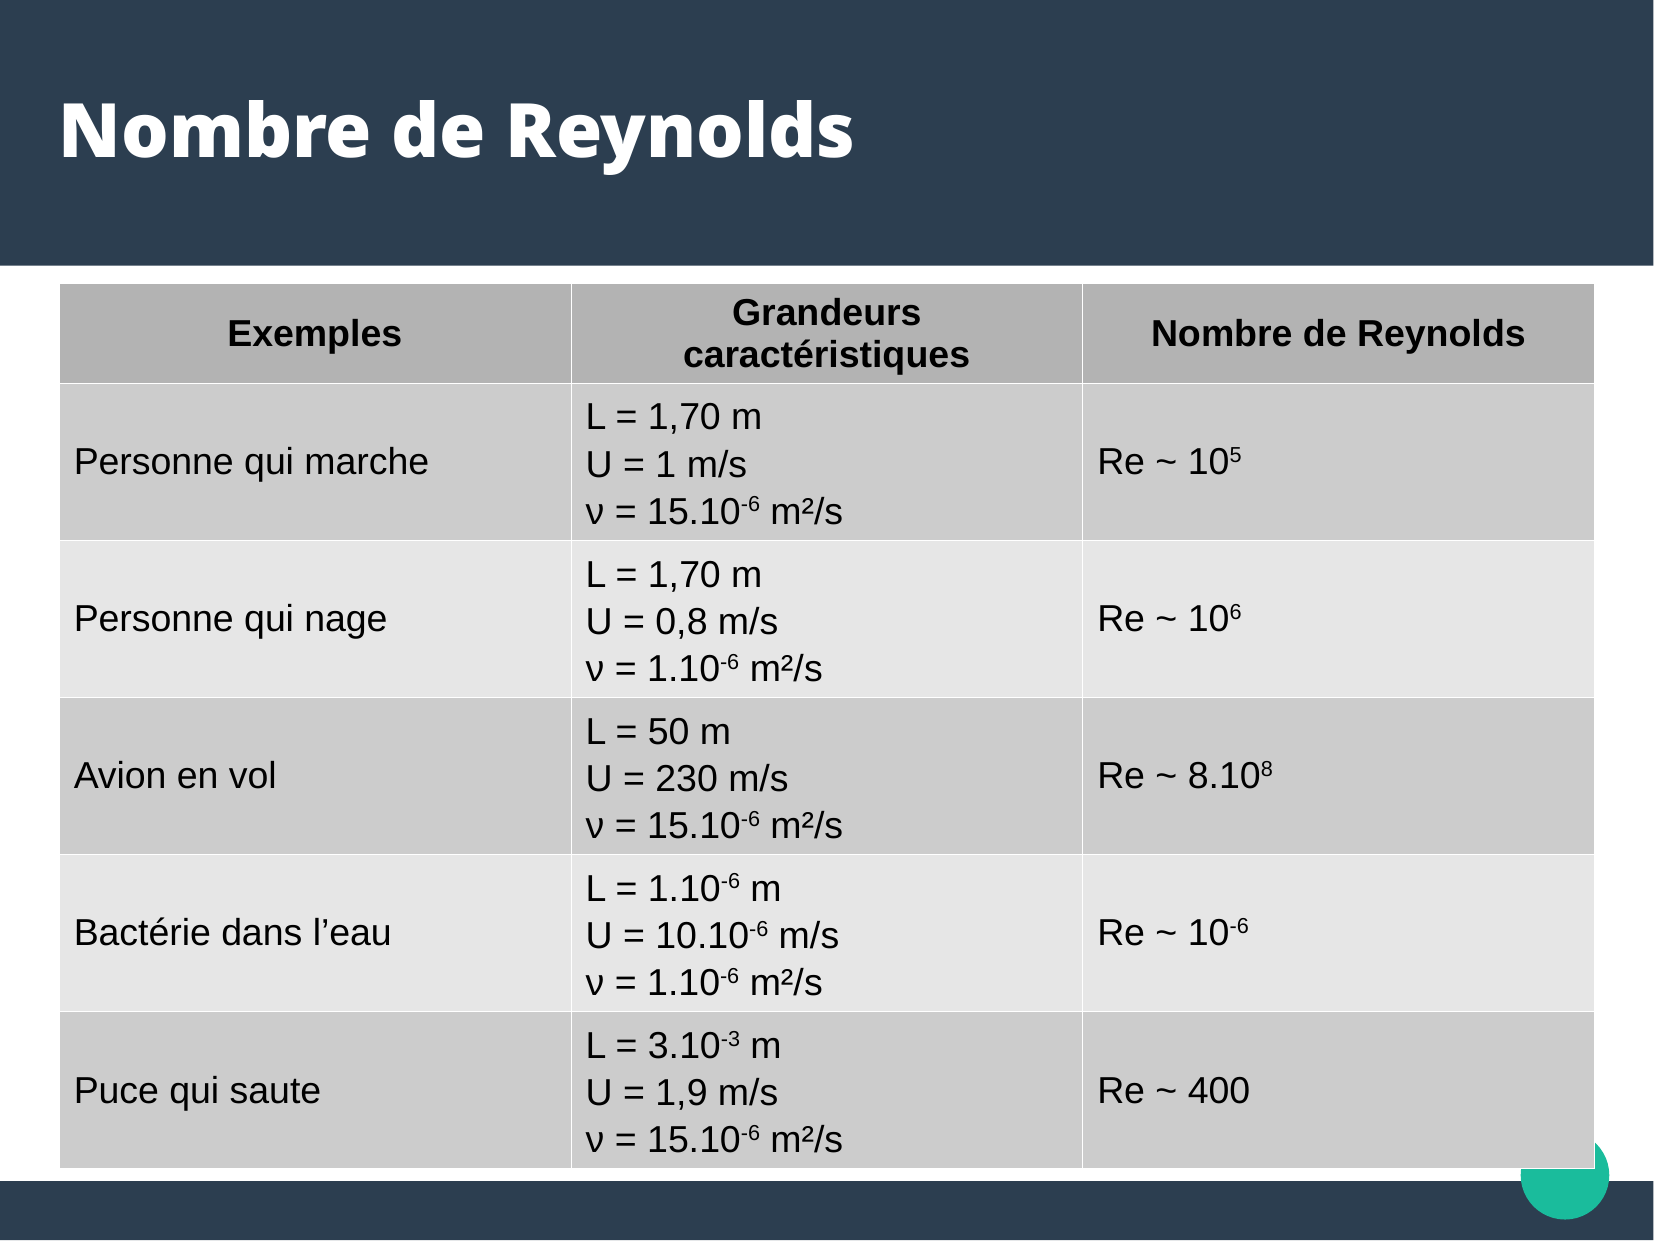

# Nombre de Reynolds
| Exemples | Grandeurs caractéristiques | Nombre de Reynolds |
| --- | --- | --- |
| Personne qui marche | L = 1,70 m U = 1 m/s ν = 15.10-6 m²/s | Re ~ 105 |
| Personne qui nage | L = 1,70 m  U = 0,8 m/s ν = 1.10-6 m²/s | Re ~ 106 |
| Avion en vol | L = 50 m U = 230 m/s ν = 15.10-6 m²/s | Re ~ 8.108 |
| Bactérie dans l’eau | L = 1.10-6 m U = 10.10-6 m/s ν = 1.10-6 m²/s | Re ~ 10-6 |
| Puce qui saute | L = 3.10-3 m U = 1,9 m/s ν = 15.10-6 m²/s | Re ~ 400 |